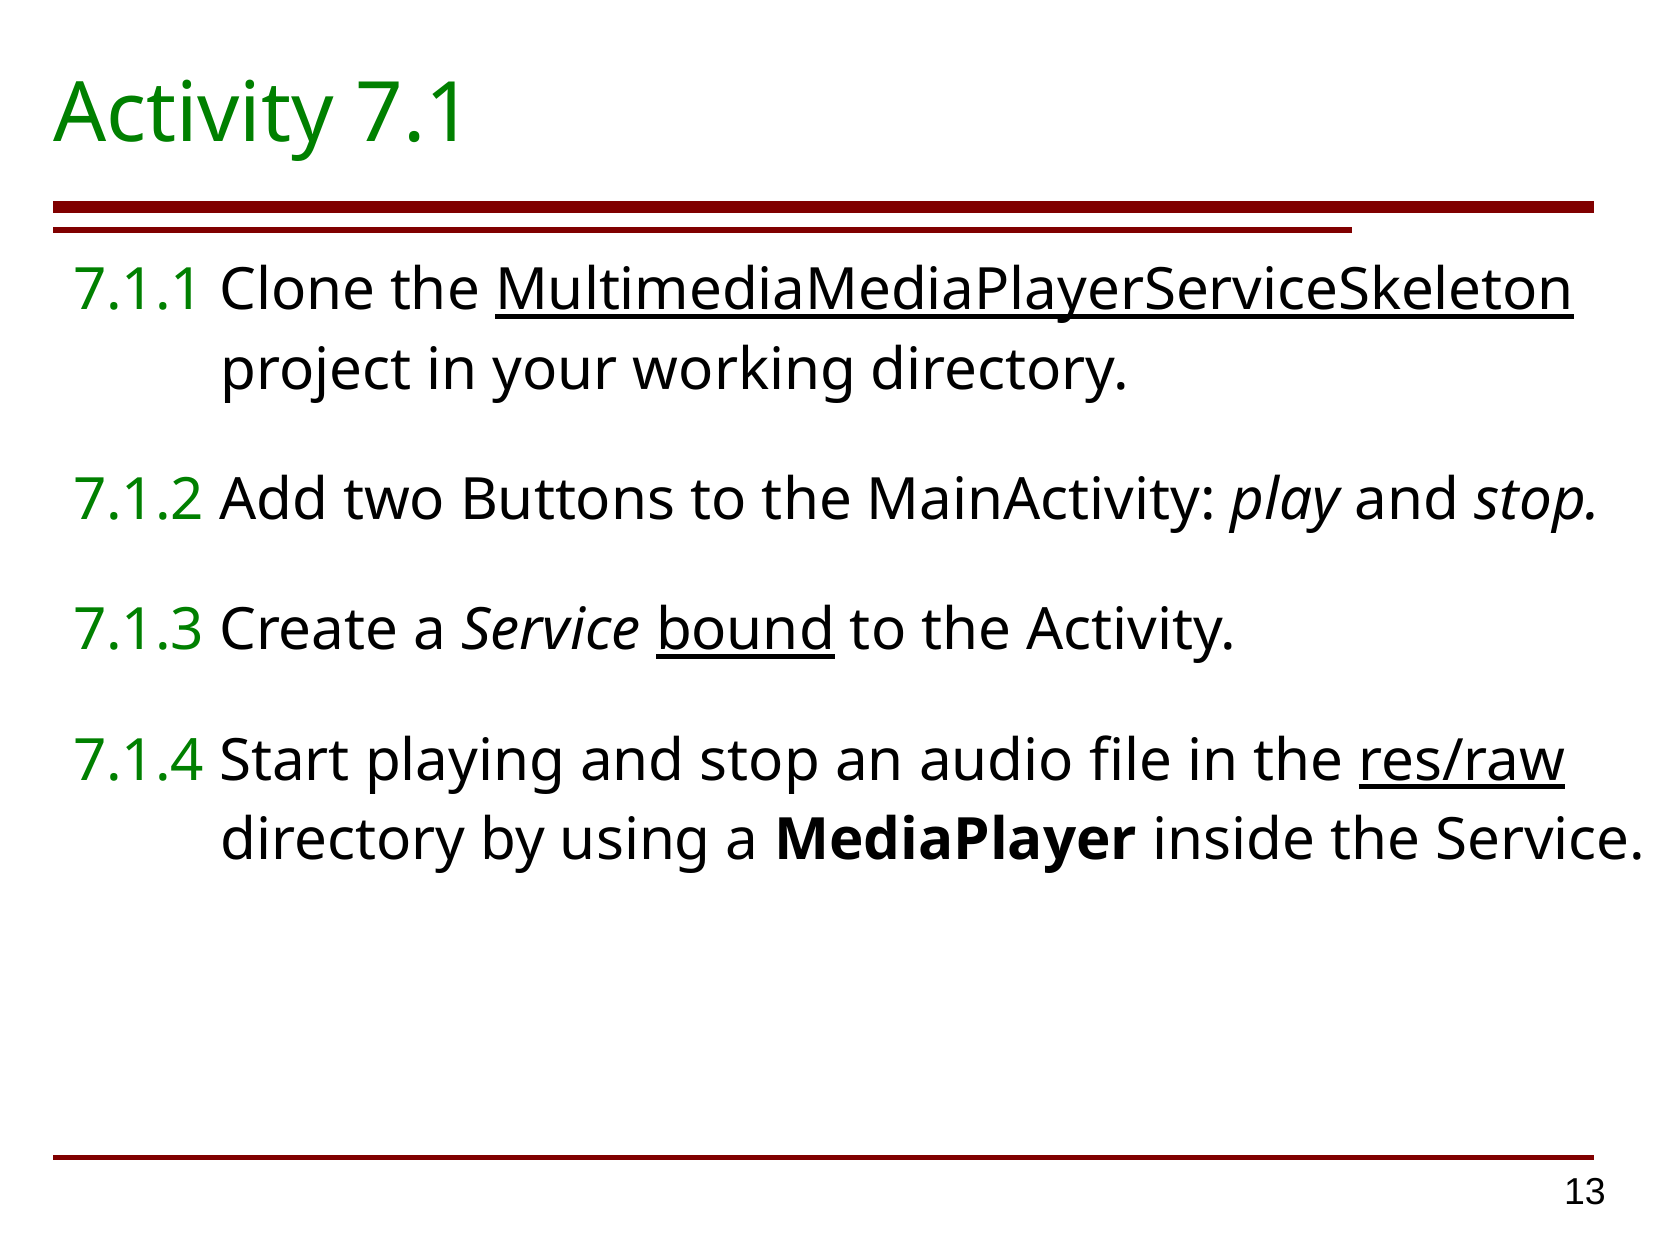

# Activity 7.1
7.1.1 Clone the MultimediaMediaPlayerServiceSkeleton
		project in your working directory.
7.1.2 Add two Buttons to the MainActivity: play and stop.
7.1.3 Create a Service bound to the Activity.
7.1.4 Start playing and stop an audio file in the res/raw
		directory by using a MediaPlayer inside the Service.